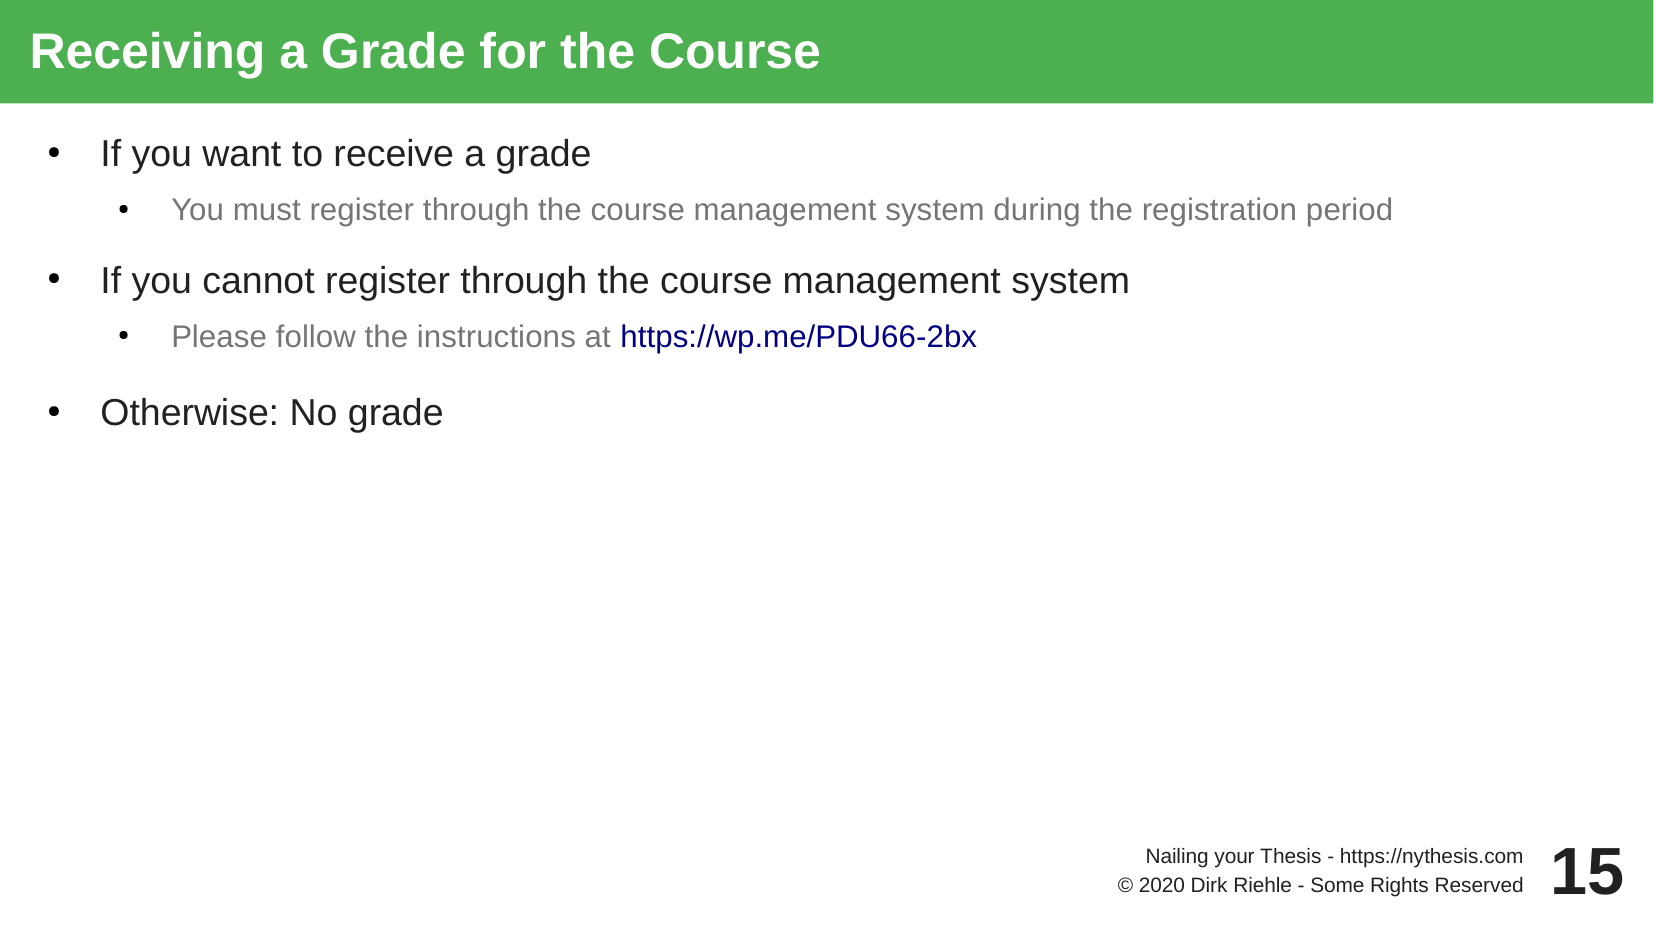

# Receiving a Grade for the Course
If you want to receive a grade
You must register through the course management system during the registration period
If you cannot register through the course management system
Please follow the instructions at https://wp.me/PDU66-2bx
Otherwise: No grade
Nailing your Thesis - https://nythesis.com
15
© 2020 Dirk Riehle - Some Rights Reserved